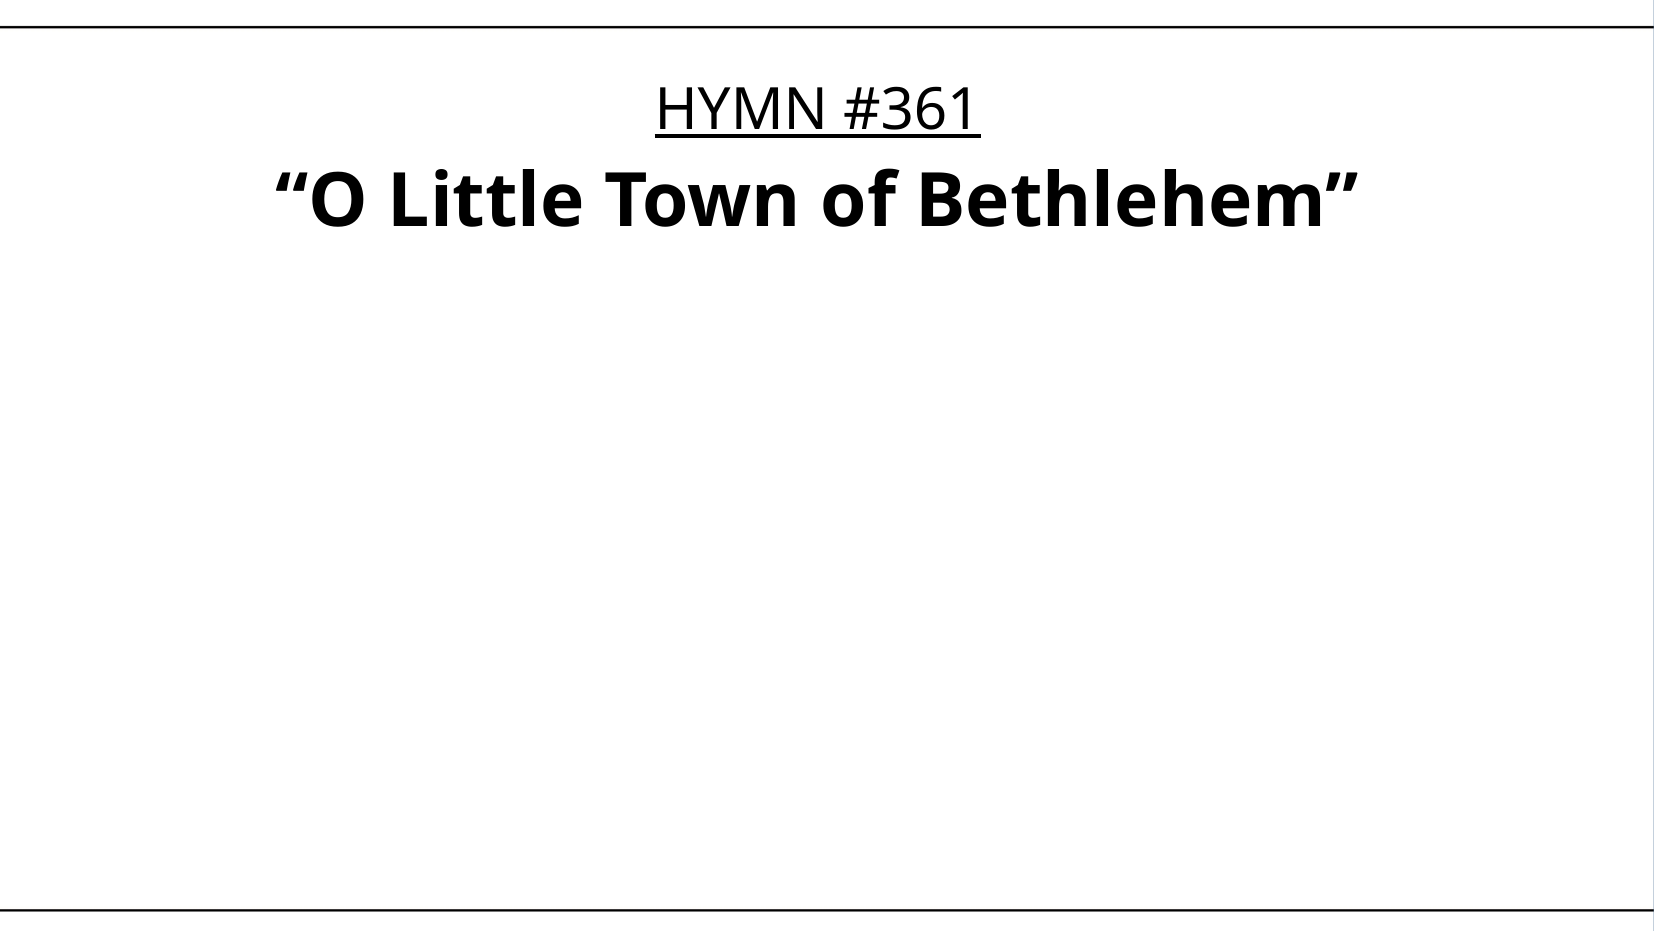

HYMN #361
“O Little Town of Bethlehem”